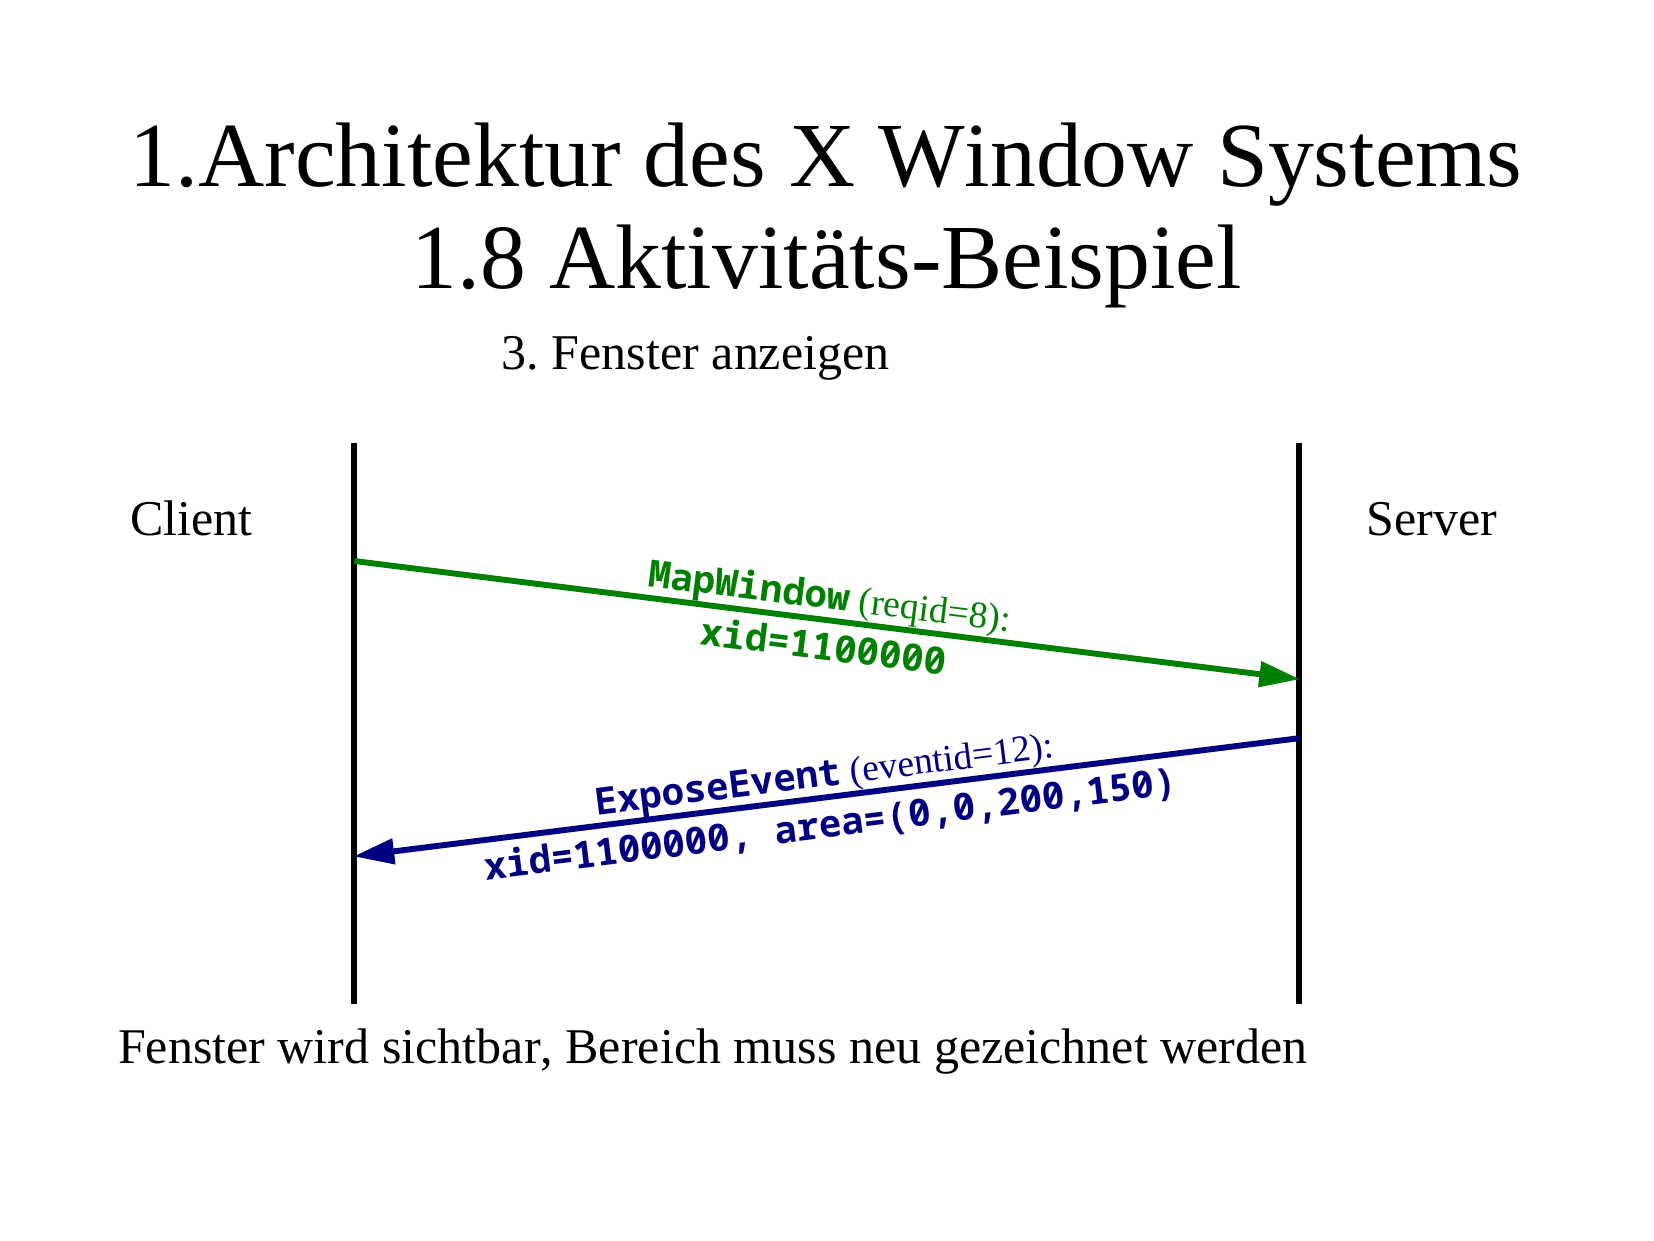

# 1.Architektur des X Window Systems 1.8 Aktivitäts-Beispiel
3. Fenster anzeigen
Client
Server
MapWindow (reqid=8):
xid=1100000
ExposeEvent (eventid=12):
xid=1100000, area=(0,0,200,150)
Fenster wird sichtbar, Bereich muss neu gezeichnet werden